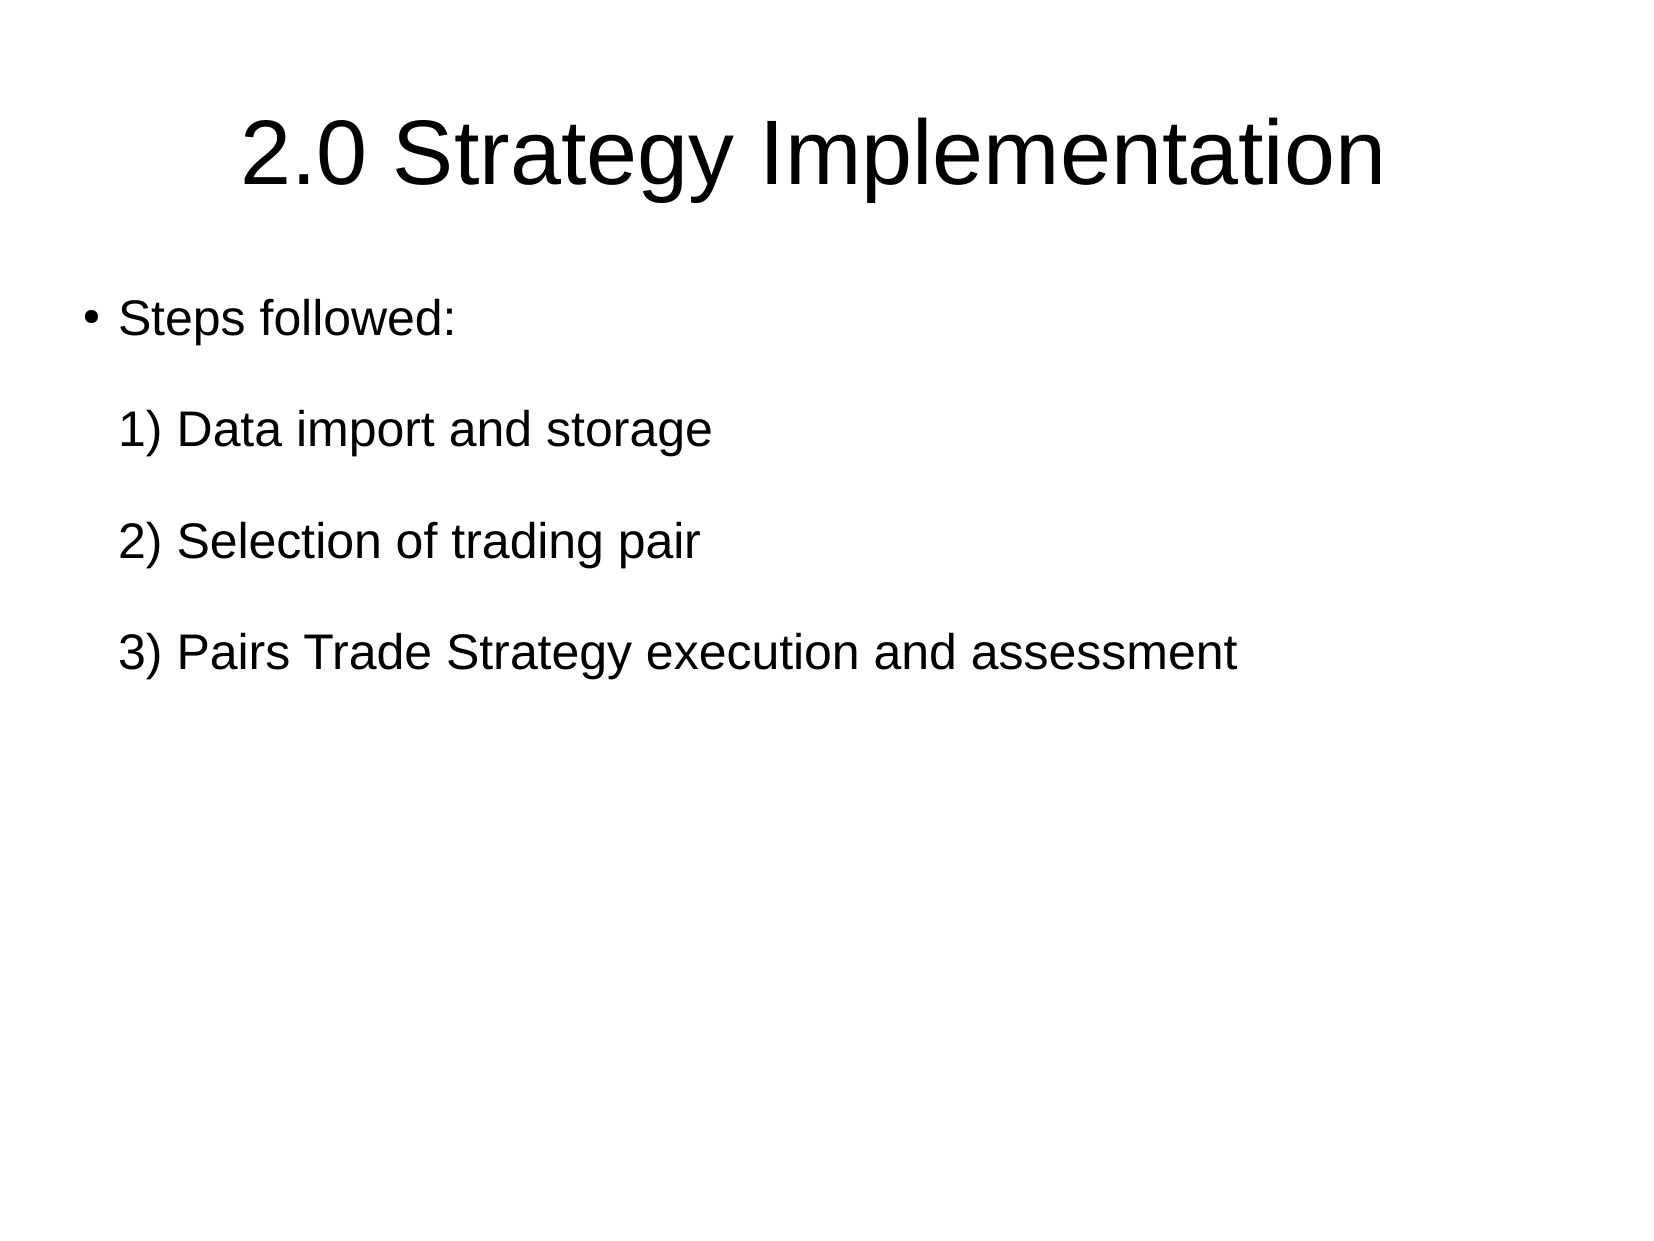

# 2.0 Strategy Implementation
Steps followed:
 Data import and storage
 Selection of trading pair
 Pairs Trade Strategy execution and assessment